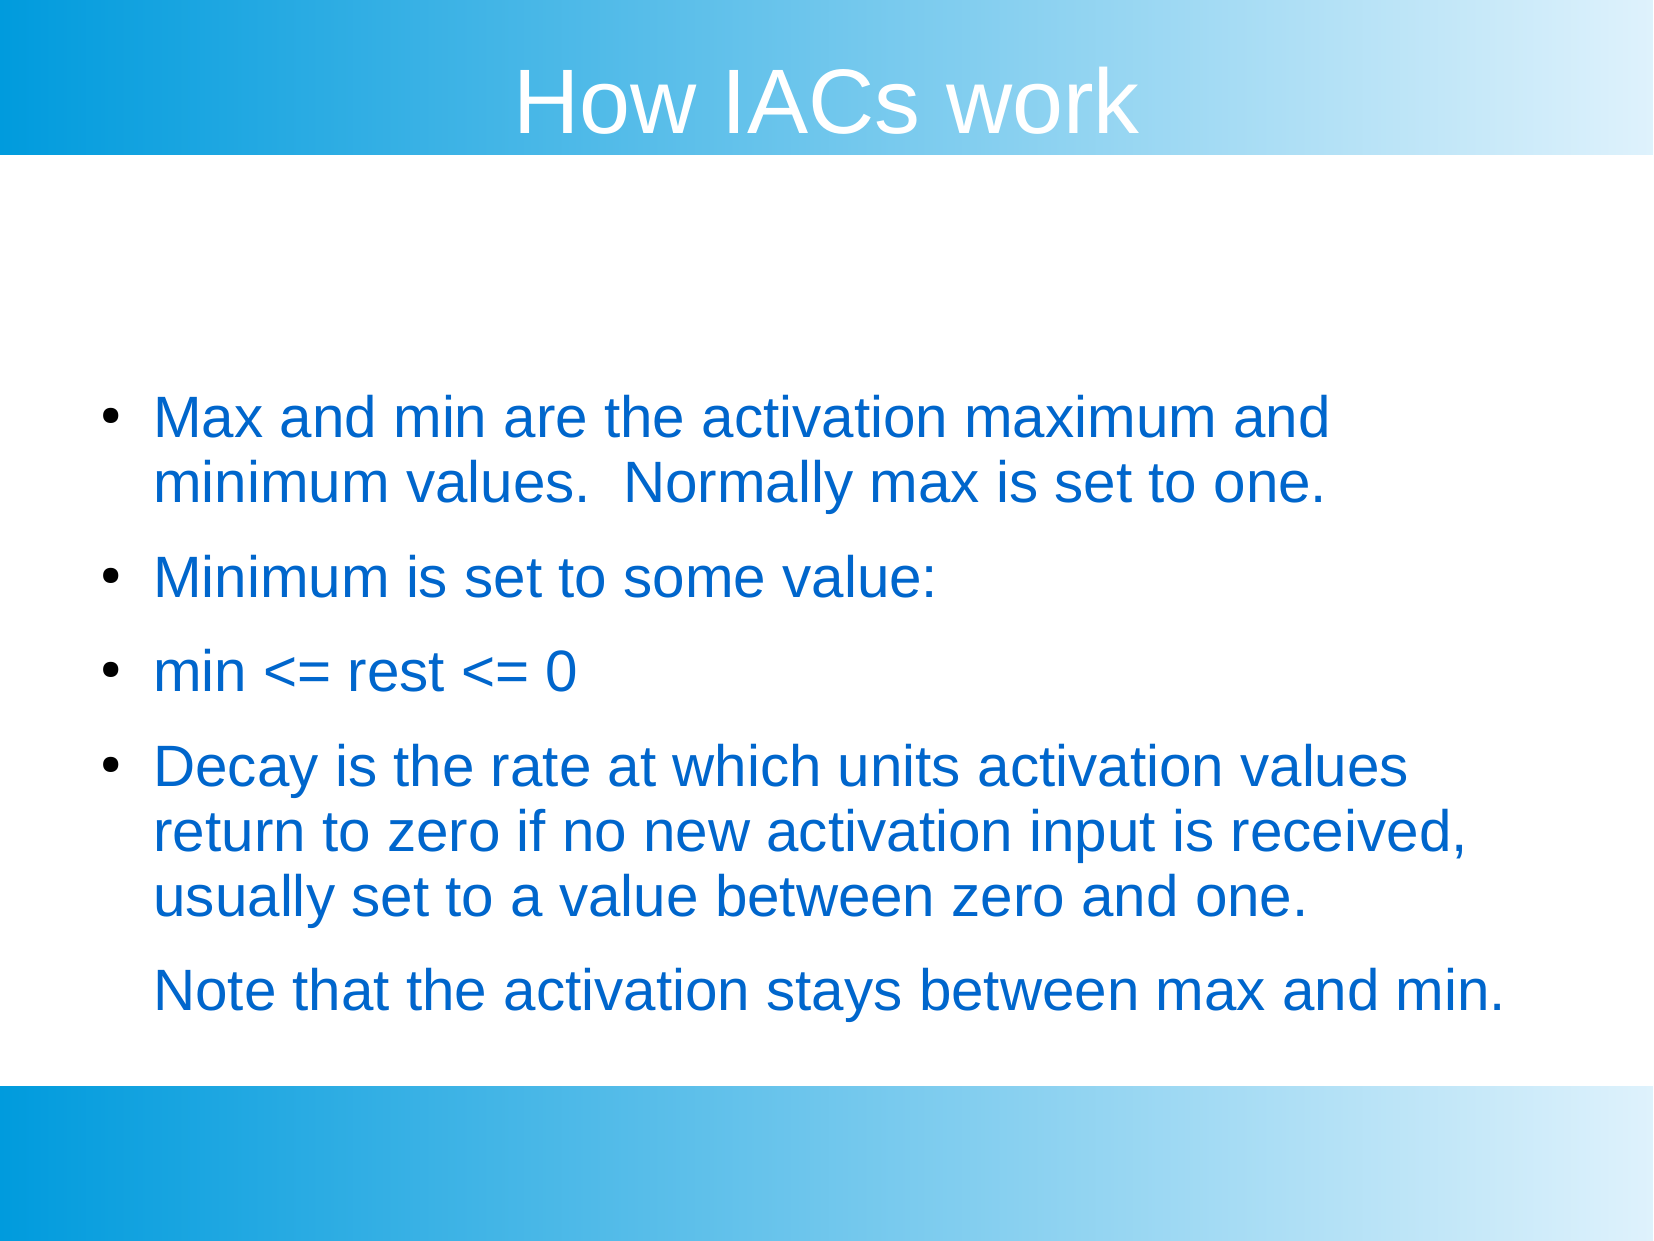

# How IACs work
Max and min are the activation maximum and minimum values. Normally max is set to one.
Minimum is set to some value:
min <= rest <= 0
Decay is the rate at which units activation values return to zero if no new activation input is received, usually set to a value between zero and one.
Note that the activation stays between max and min.